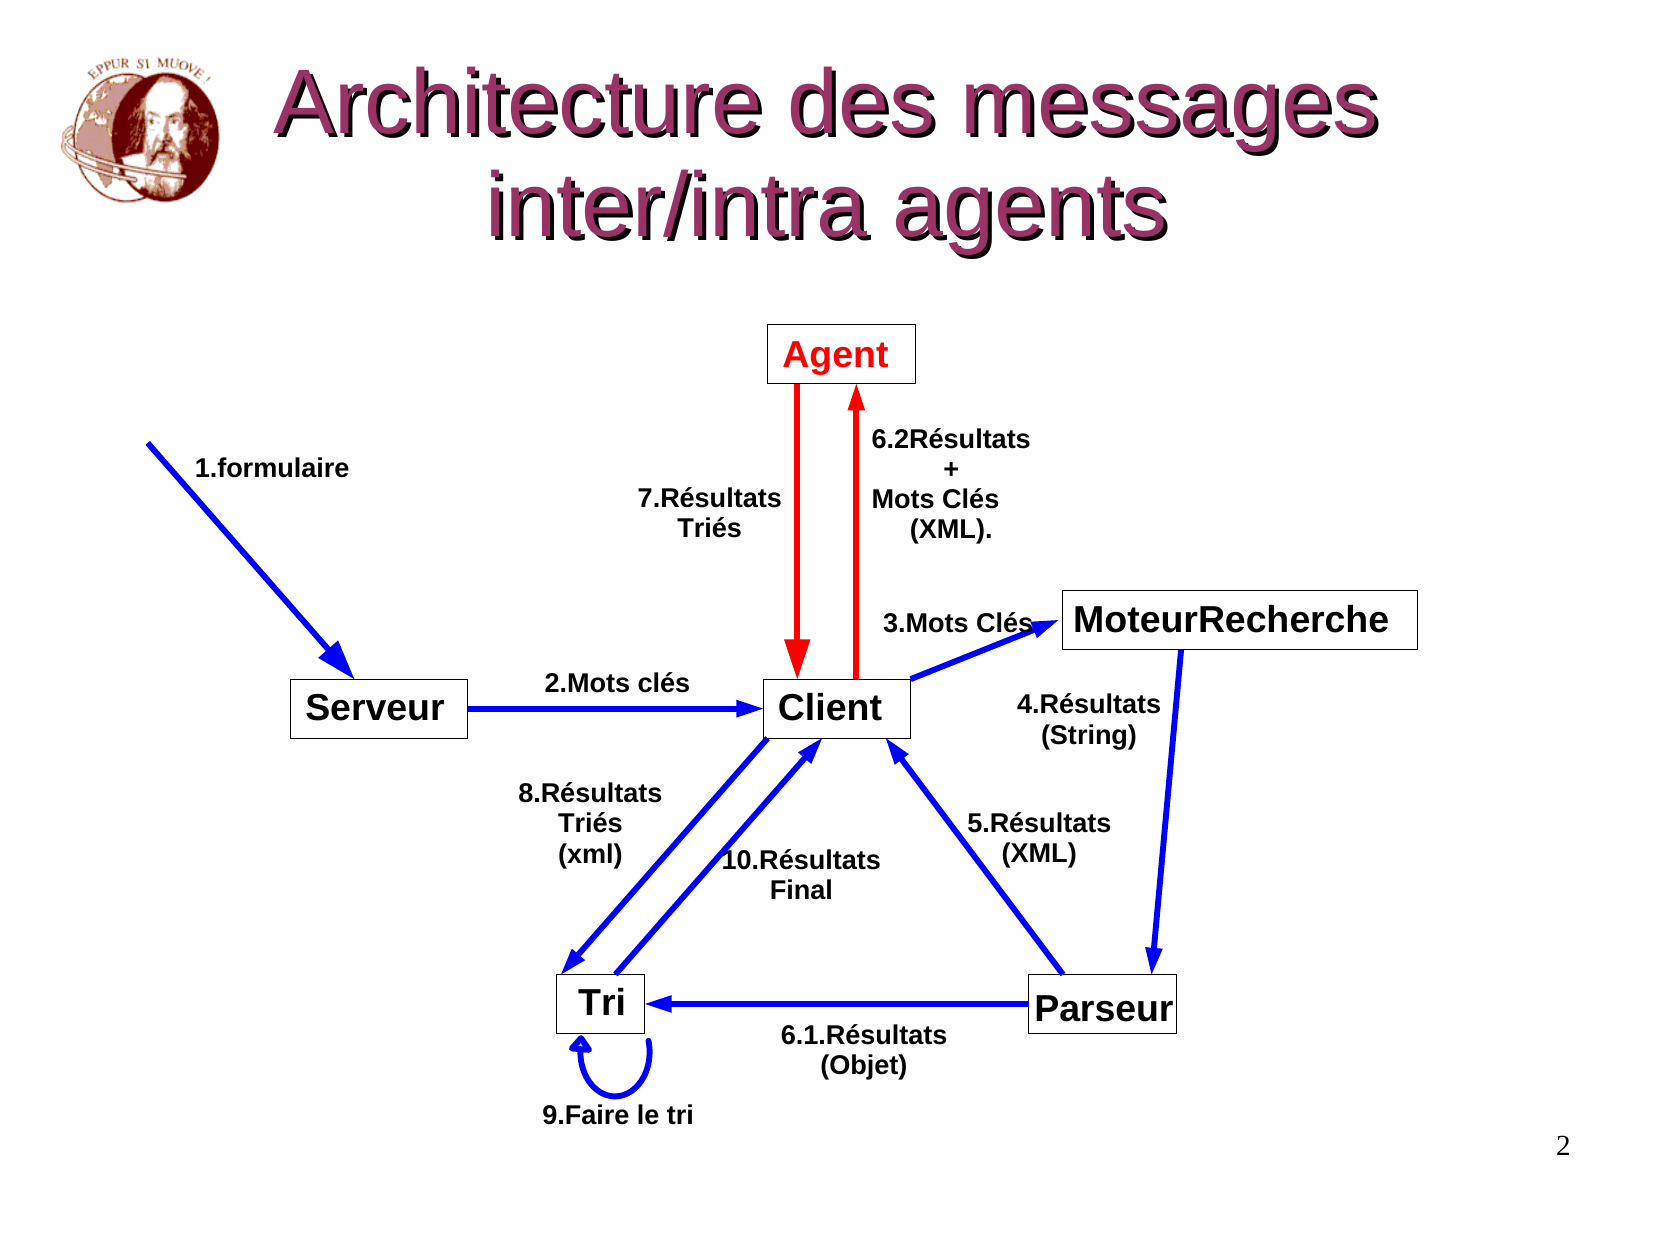

# Architecture des messages inter/intra agents
Agent
6.2Résultats
+
Mots Clés
(XML).
1.formulaire
7.Résultats
Triés
MoteurRecherche
3.Mots Clés
2.Mots clés
Serveur
Client
4.Résultats
(String)
8.Résultats
Triés
(xml)
5.Résultats
(XML)
10.Résultats
Final
Tri
Parseur
6.1.Résultats
(Objet)
9.Faire le tri
2